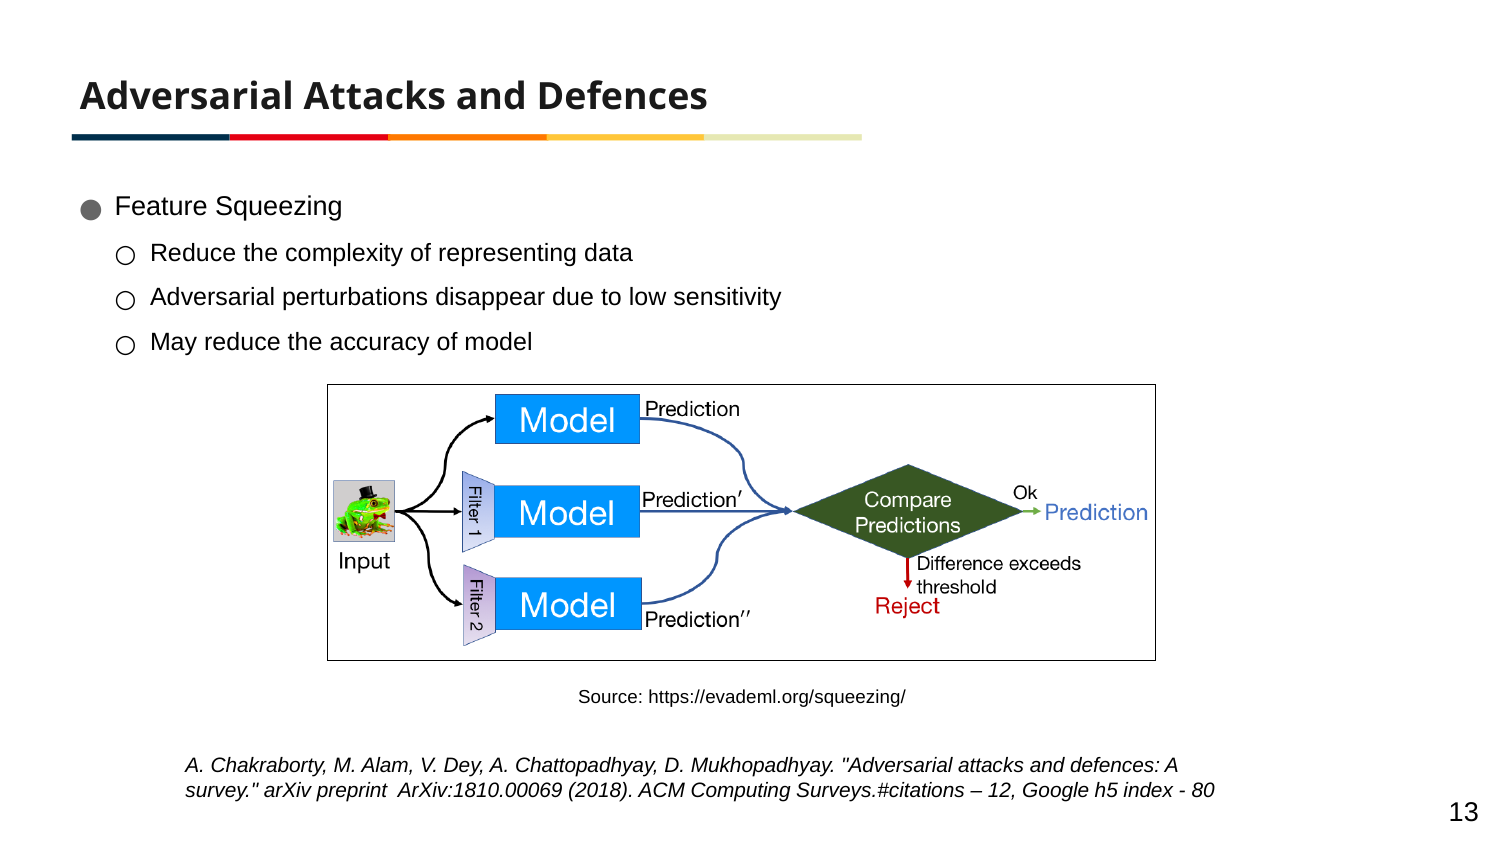

Adversarial Attacks and Defences
Feature Squeezing
Reduce the complexity of representing data
Adversarial perturbations disappear due to low sensitivity
May reduce the accuracy of model
Source: https://evademl.org/squeezing/
A. Chakraborty, M. Alam, V. Dey, A. Chattopadhyay, D. Mukhopadhyay. "Adversarial attacks and defences: A
survey." arXiv preprint ArXiv:1810.00069 (2018). ACM Computing Surveys.#citations – 12, Google h5 index - 80